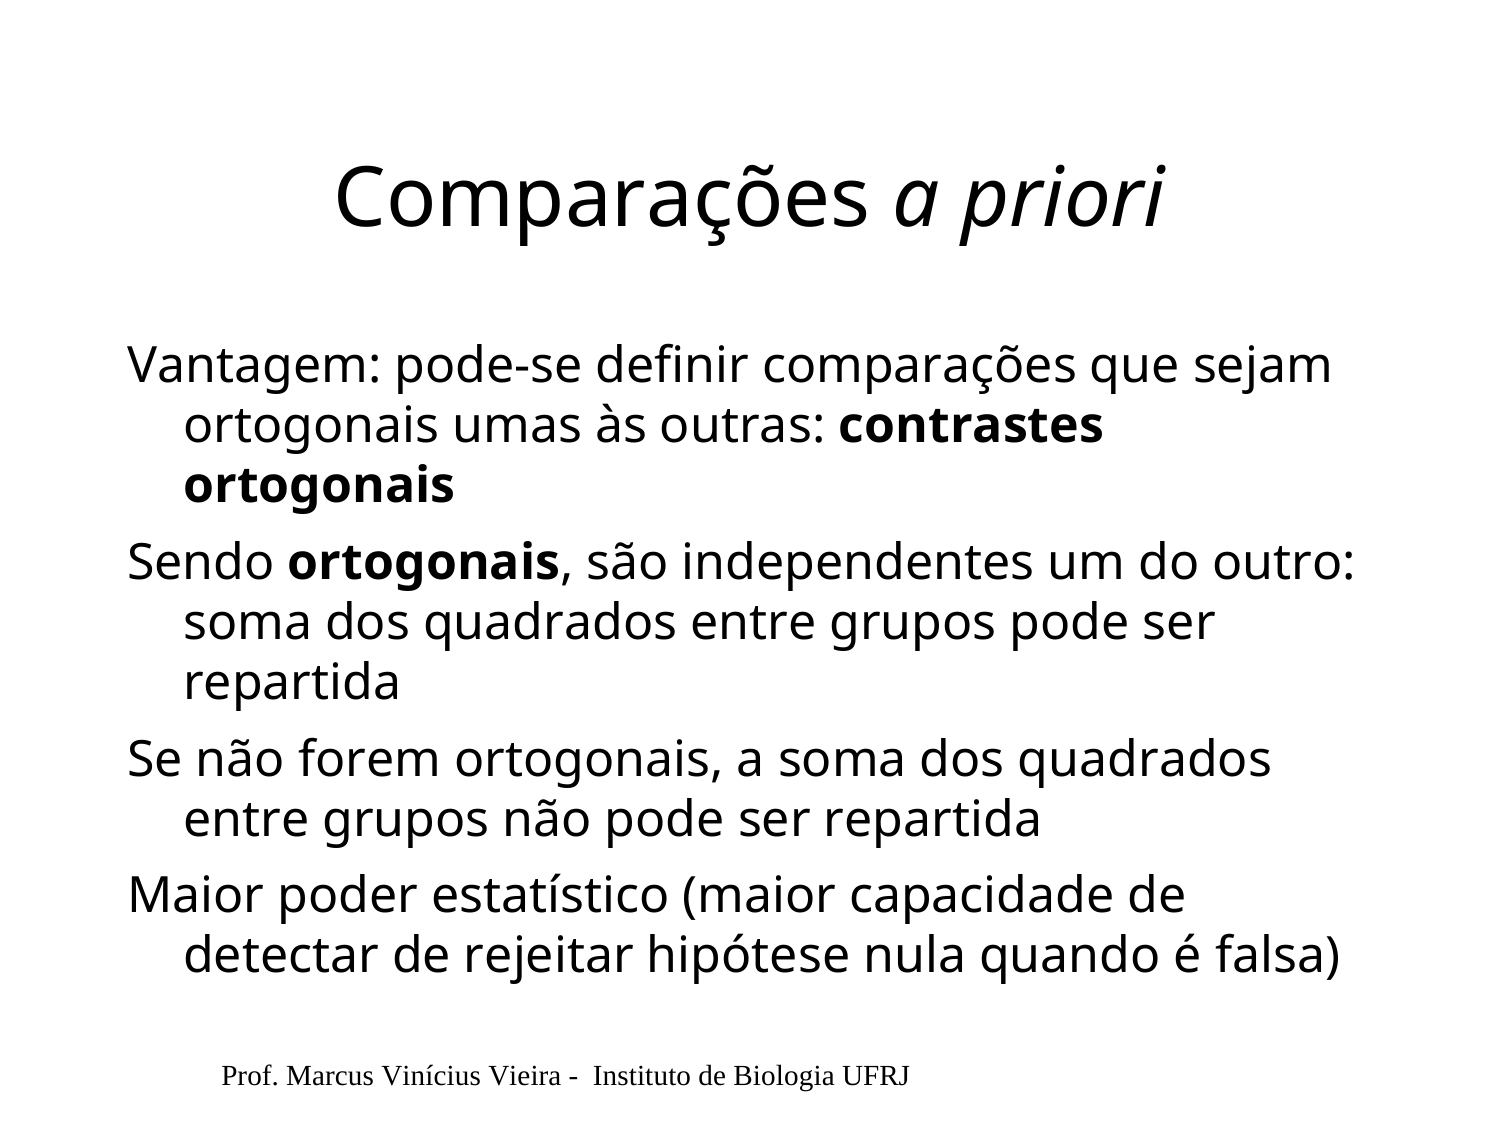

# Comparações a priori
Vantagem: pode-se definir comparações que sejam ortogonais umas às outras: contrastes ortogonais
Sendo ortogonais, são independentes um do outro: soma dos quadrados entre grupos pode ser repartida
Se não forem ortogonais, a soma dos quadrados entre grupos não pode ser repartida
Maior poder estatístico (maior capacidade de detectar de rejeitar hipótese nula quando é falsa)
Prof. Marcus Vinícius Vieira - Instituto de Biologia UFRJ